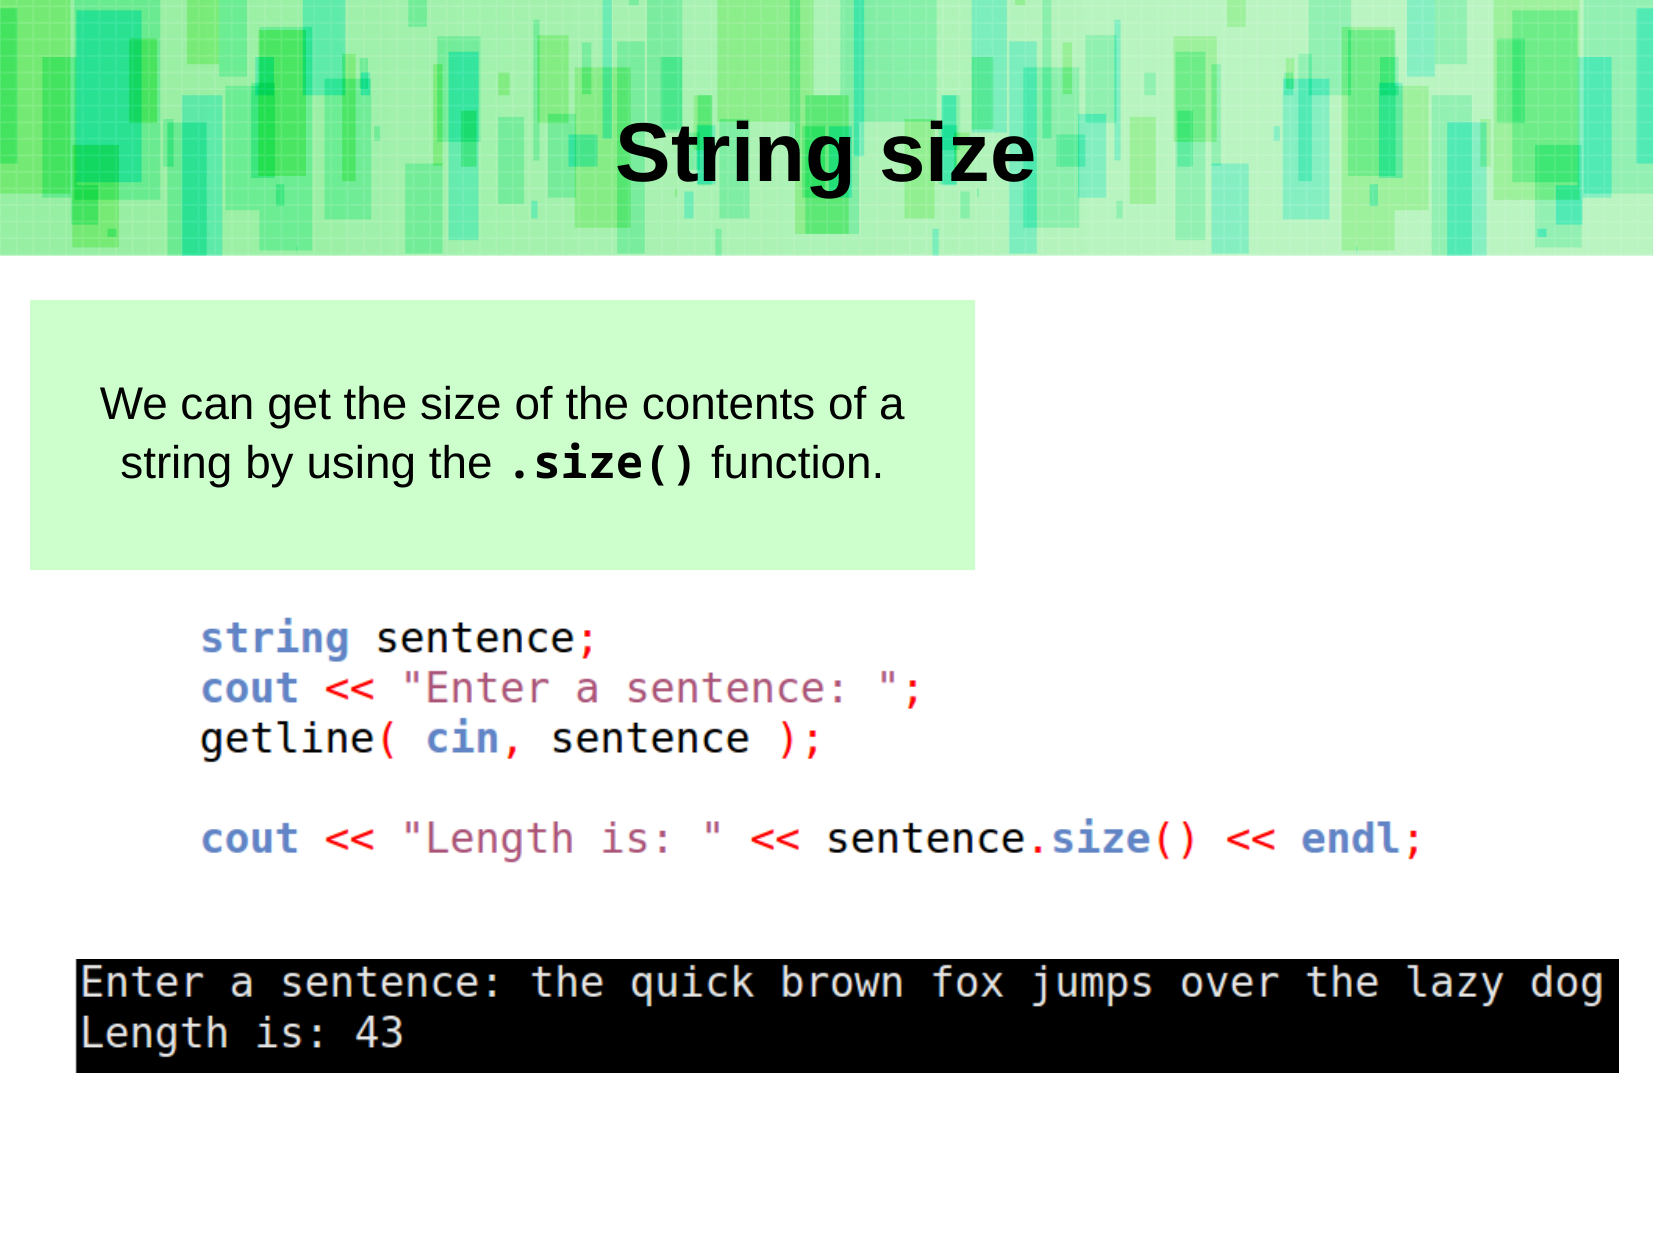

# String size
We can get the size of the contents of a string by using the .size() function.
“while not done”